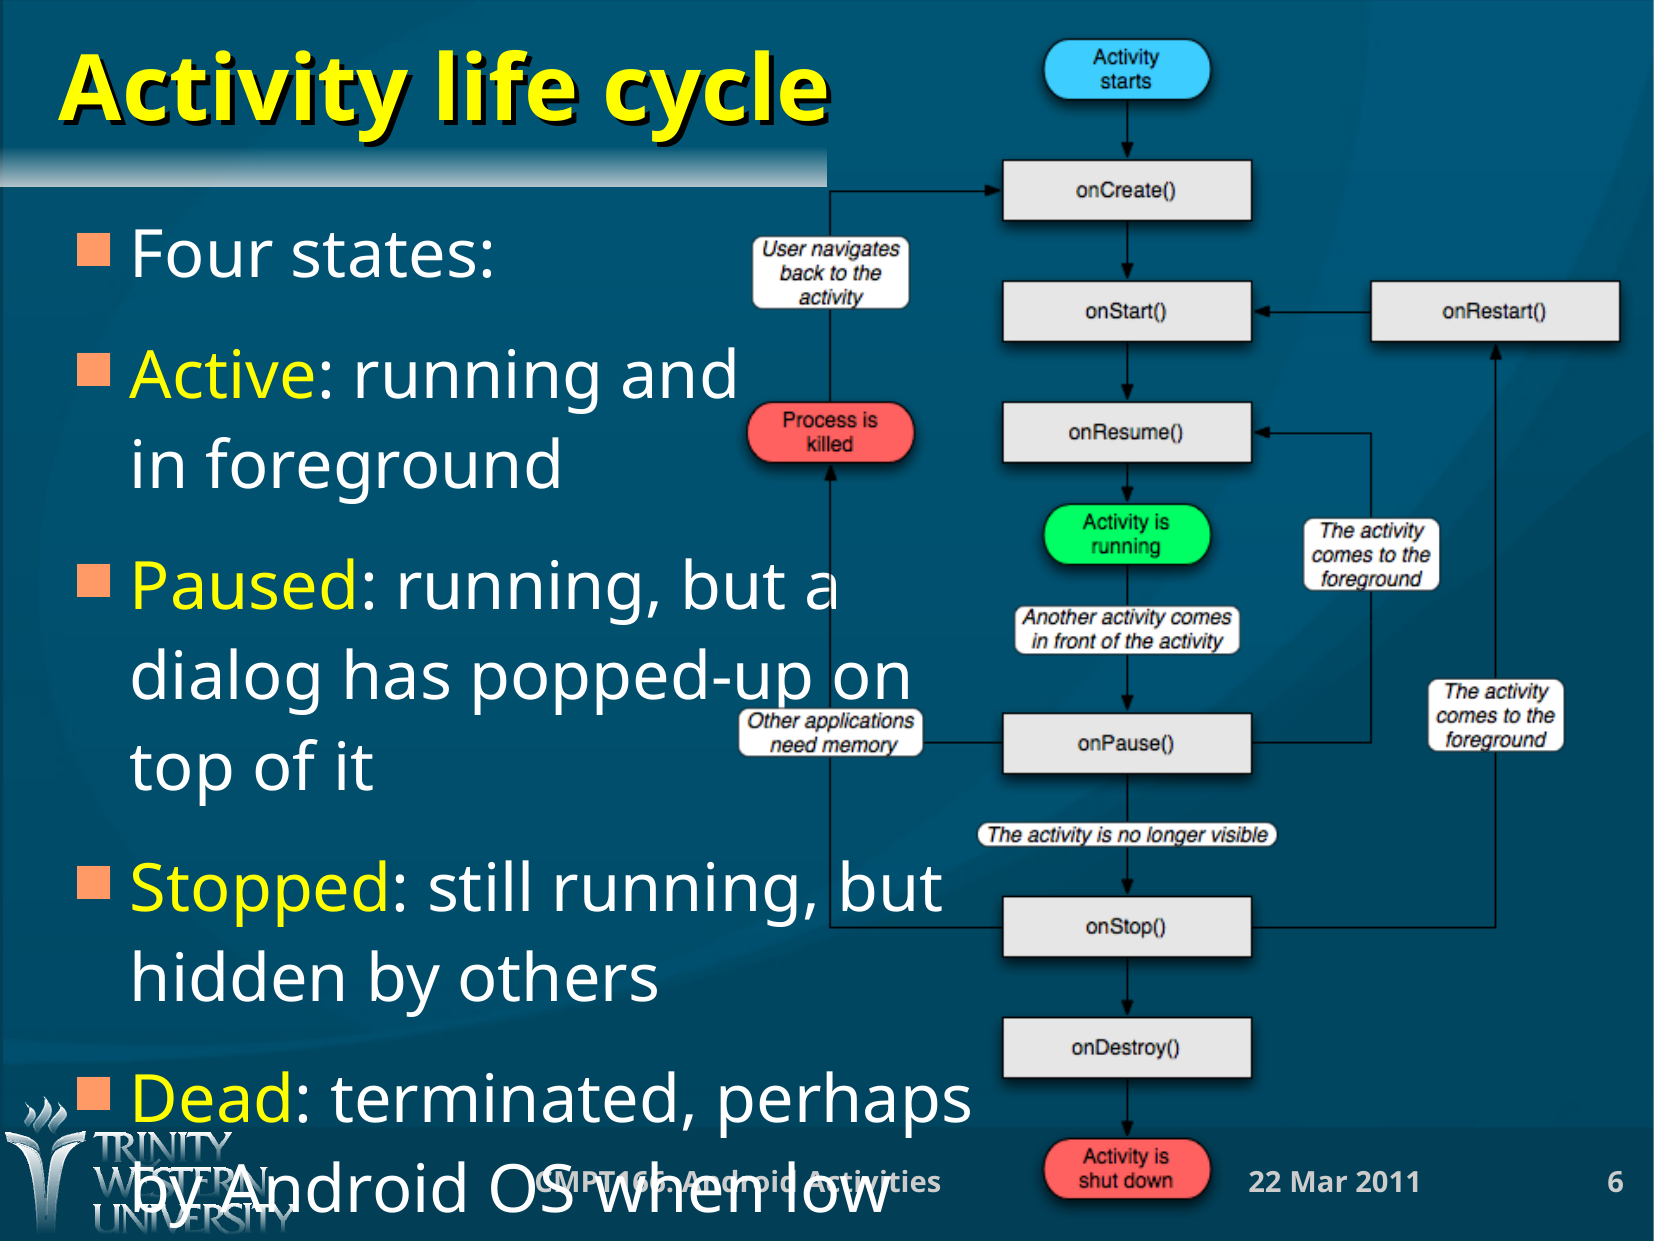

# Activity life cycle
Four states:
Active: running and
in foreground
Paused: running, but a dialog has popped-up on top of it
Stopped: still running, but hidden by others
Dead: terminated, perhaps by Android OS when low on memory
CMPT166: Android Activities
22 Mar 2011
6